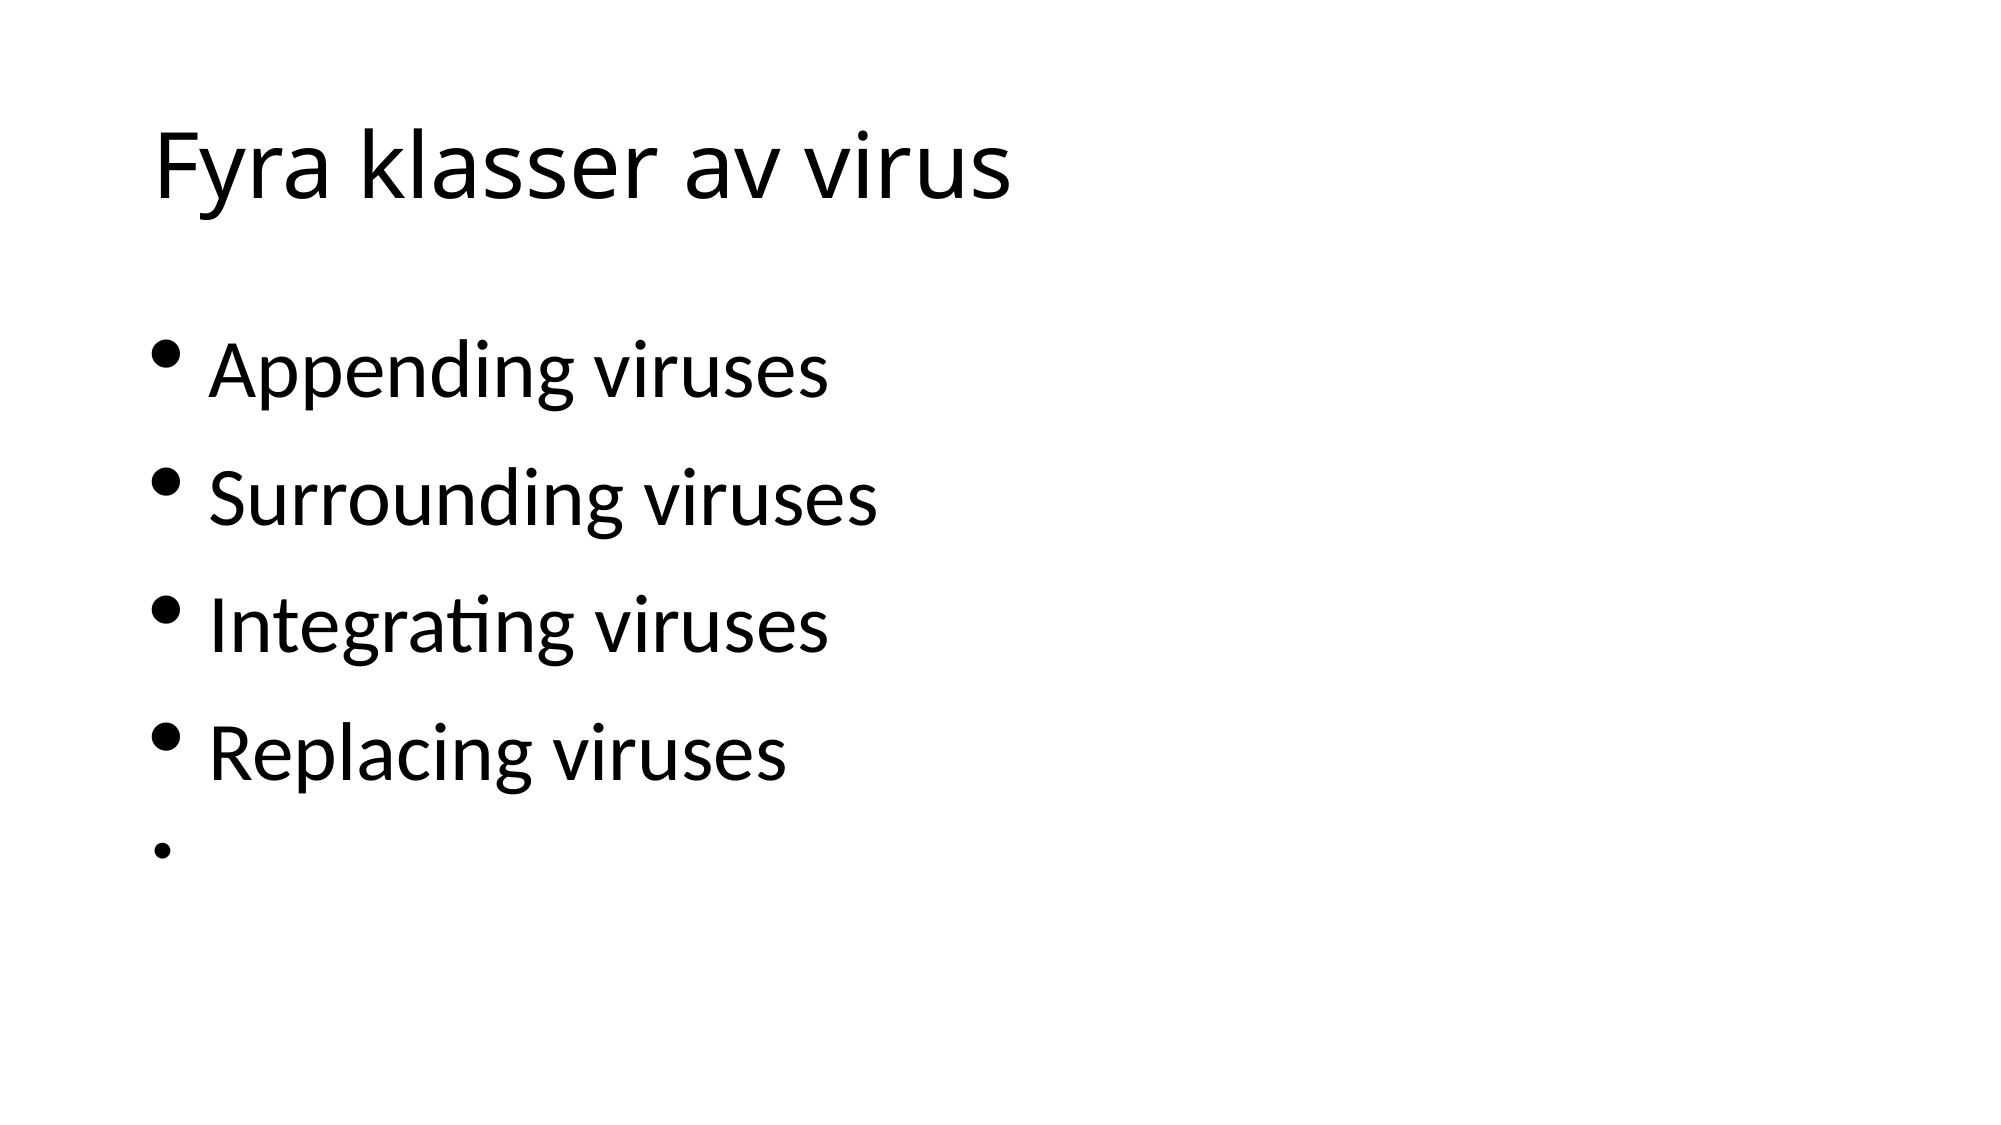

# Fyra klasser av virus
Appending viruses
Surrounding viruses
Integrating viruses
Replacing viruses